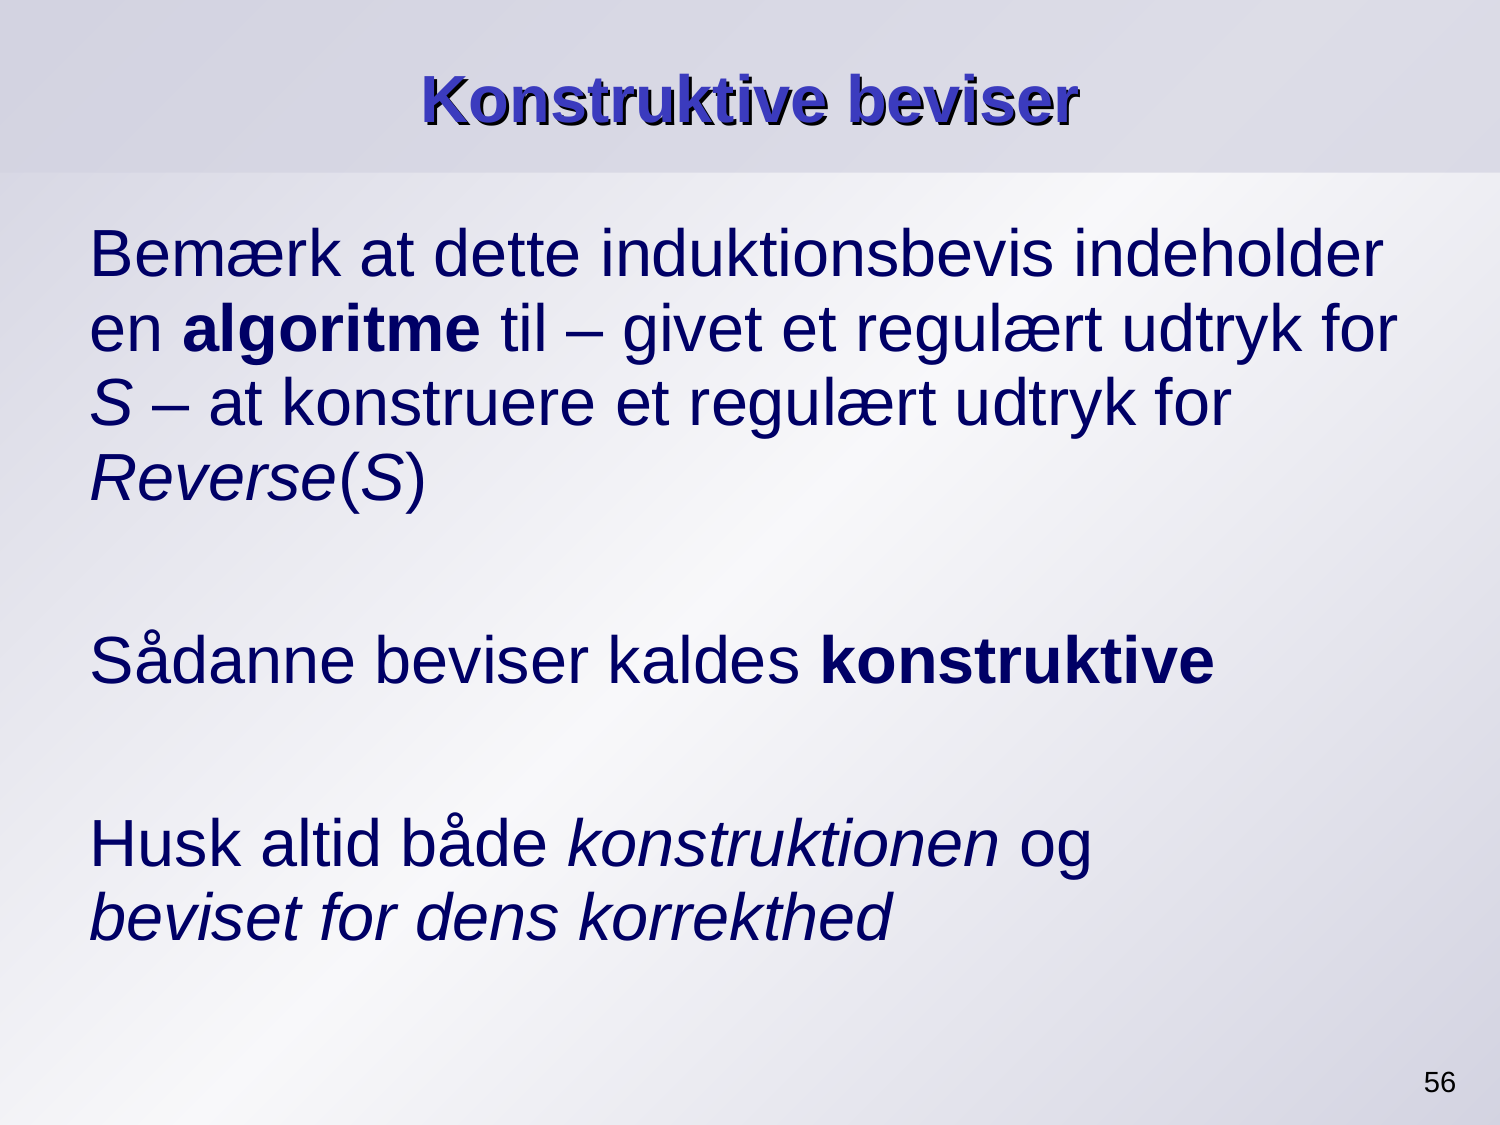

# Konstruktive beviser
Bemærk at dette induktionsbevis indeholder en algoritme til – givet et regulært udtryk for S – at konstruere et regulært udtryk for Reverse(S)
Sådanne beviser kaldes konstruktive
Husk altid både konstruktionen og
beviset for dens korrekthed
56